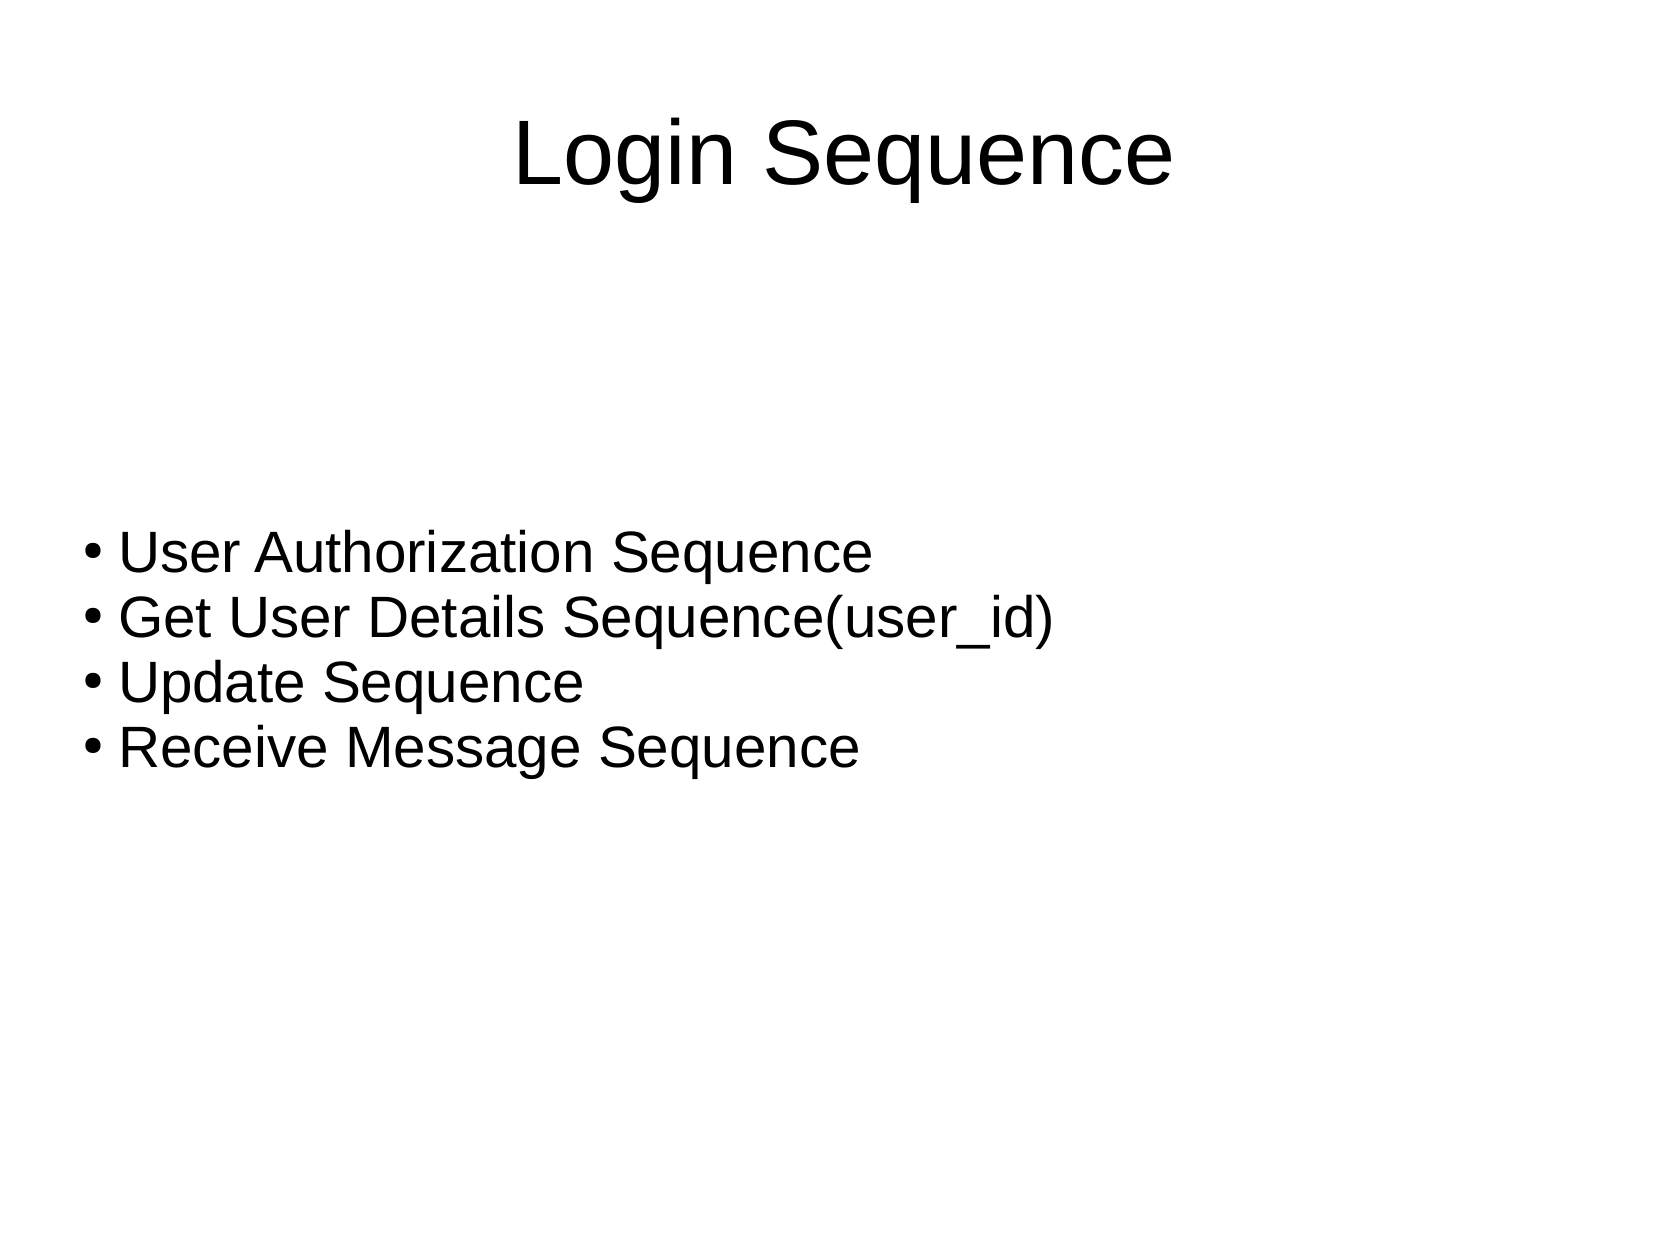

# Login Sequence
User Authorization Sequence
Get User Details Sequence(user_id)
Update Sequence
Receive Message Sequence